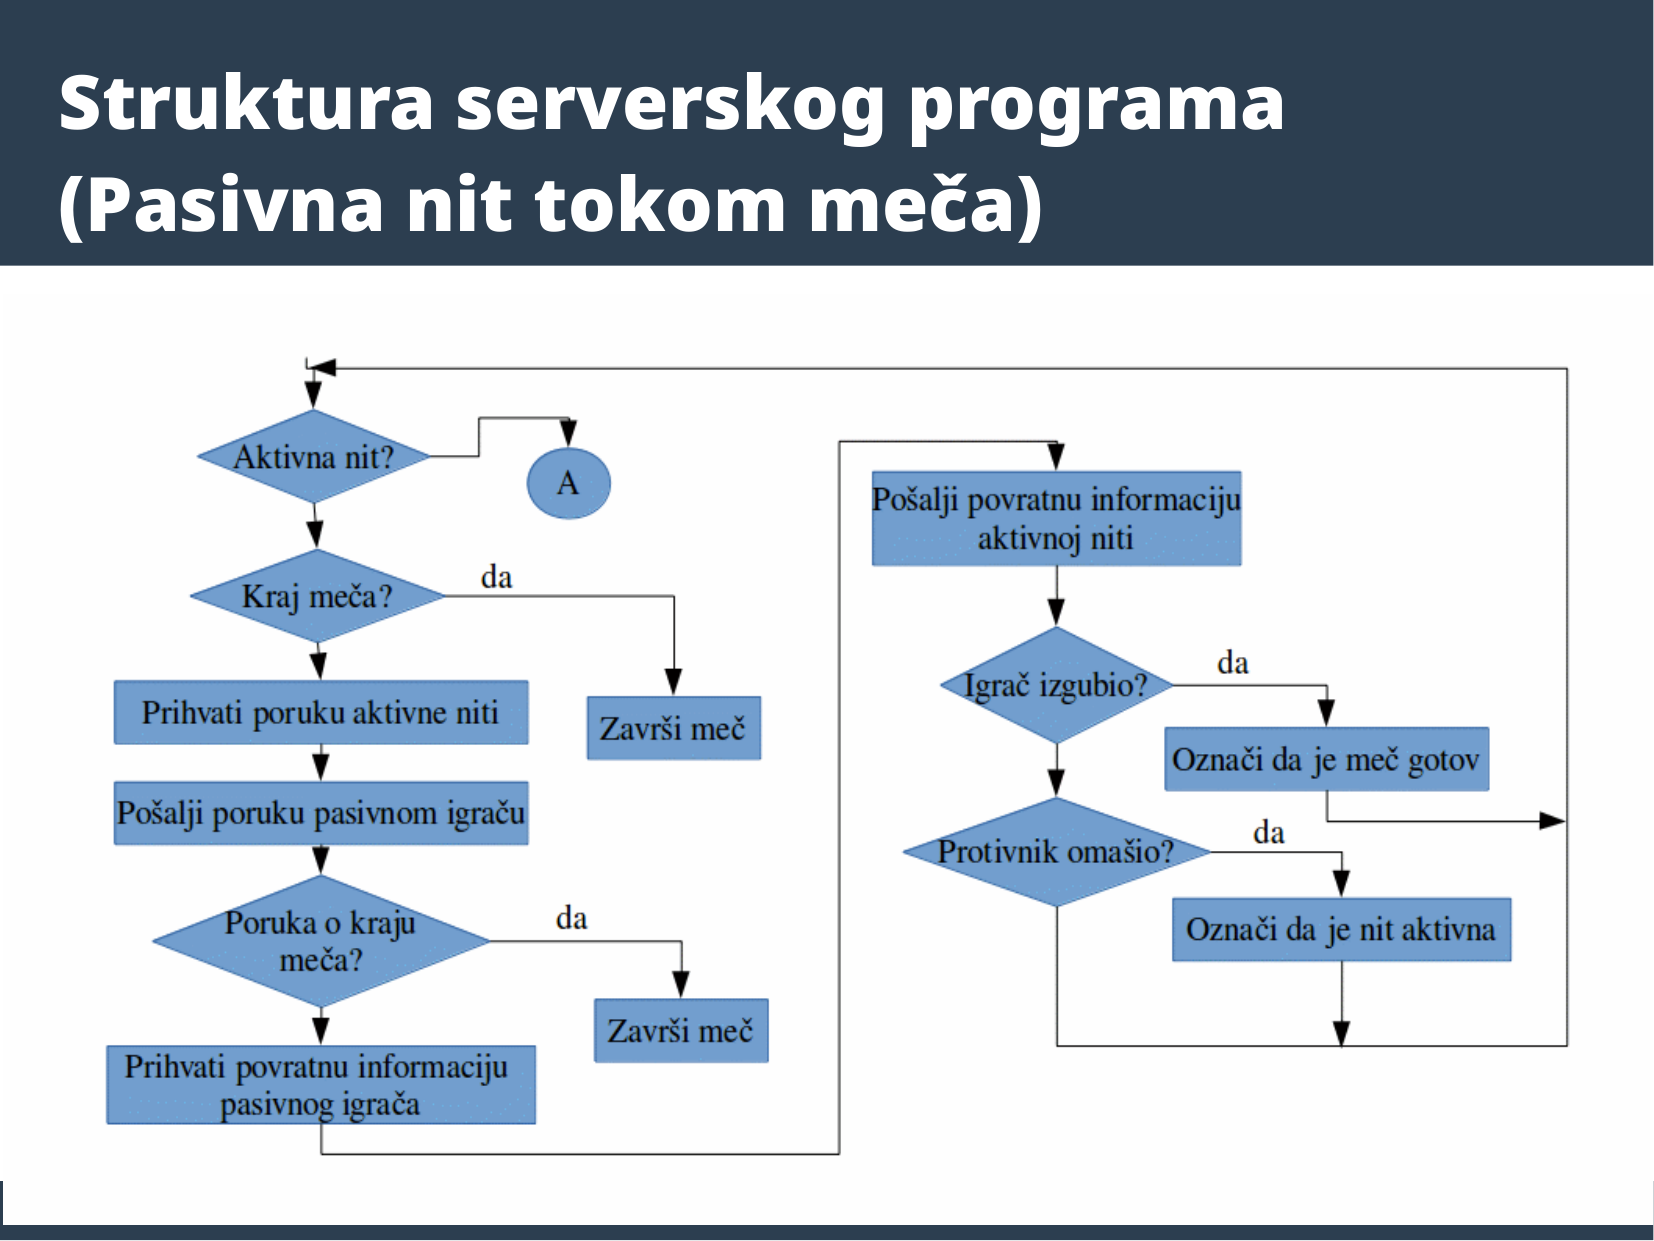

# Struktura serverskog programa (Pasivna nit tokom meča)